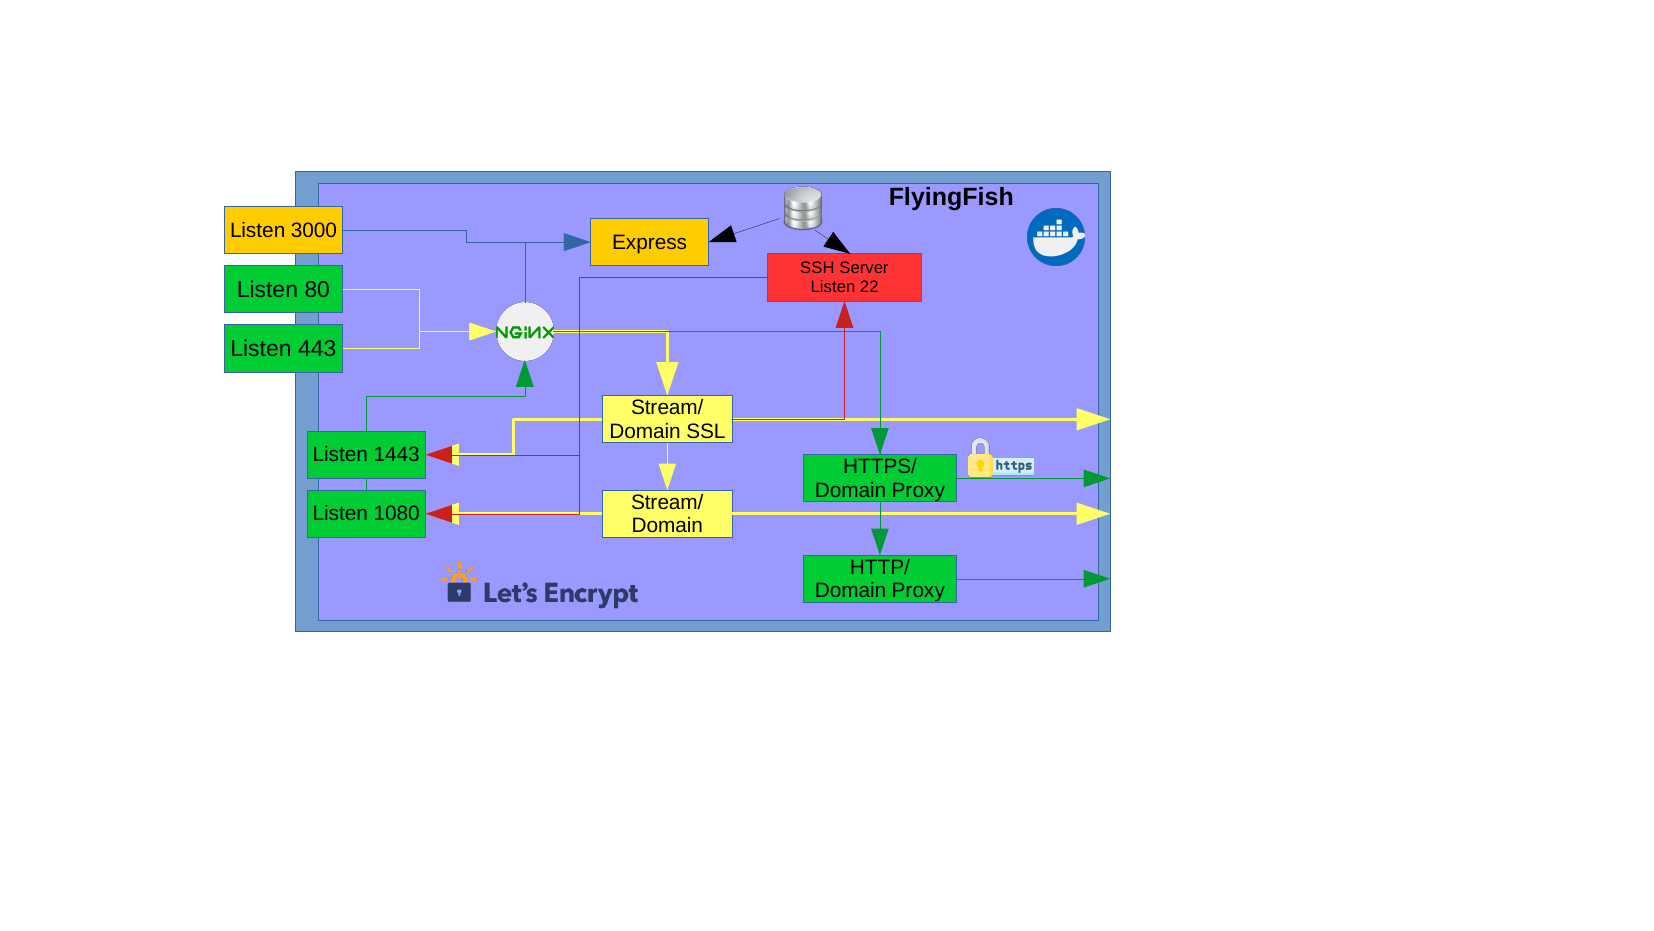

FlyingFish
Listen 3000
Express
SSH Server
Listen 22
Listen 80
Listen 443
Stream/
Domain SSL
Listen 1443
HTTPS/
Domain Proxy
Listen 1080
Stream/
Domain
HTTP/
Domain Proxy